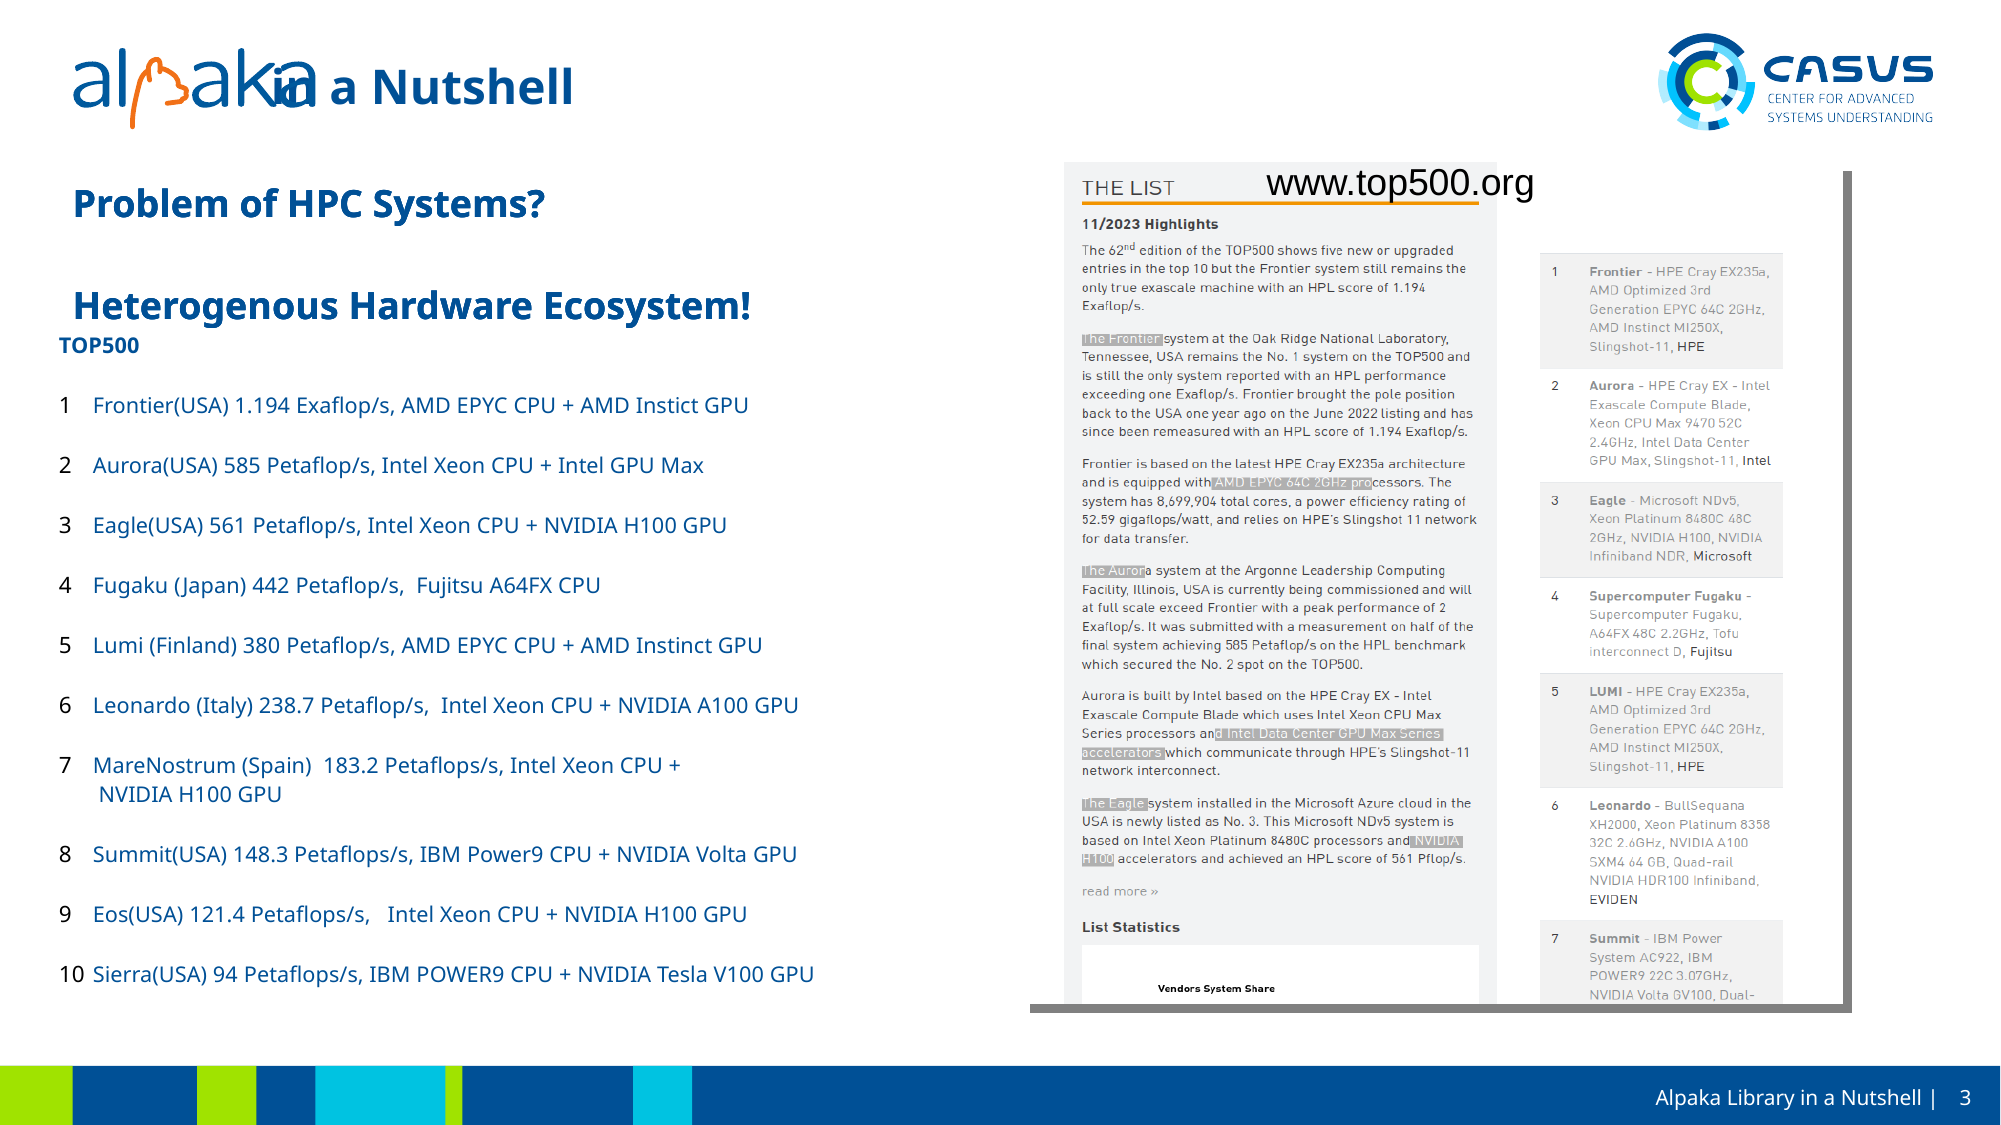

# in a Nutshell
www.top500.org
Problem of HPC Systems?
Heterogenous Hardware Ecosystem!
Problem of HPC Systems?
Heterogenous Hardware Ecosystem!
Problem of HPC Systems?
Heterogenous Hardware Ecosystem!
TOP500
Frontier(USA) 1.194 Exaflop/s, AMD EPYC CPU + AMD Instict GPU
Aurora(USA) 585 Petaflop/s, Intel Xeon CPU + Intel GPU Max
Eagle(USA) 561 Petaflop/s, Intel Xeon CPU + NVIDIA H100 GPU
Fugaku (Japan) 442 Petaflop/s, Fujitsu A64FX CPU
Lumi (Finland) 380 Petaflop/s, AMD EPYC CPU + AMD Instinct GPU
Leonardo (Italy) 238.7 Petaflop/s, Intel Xeon CPU + NVIDIA A100 GPU
MareNostrum (Spain) 183.2 Petaflops/s, Intel Xeon CPU +
 NVIDIA H100 GPU
Summit(USA) 148.3 Petaflops/s, IBM Power9 CPU + NVIDIA Volta GPU
Eos(USA) 121.4 Petaflops/s, Intel Xeon CPU + NVIDIA H100 GPU
Sierra(USA) 94 Petaflops/s, IBM POWER9 CPU + NVIDIA Tesla V100 GPU
Alpaka Library in a Nutshell
3